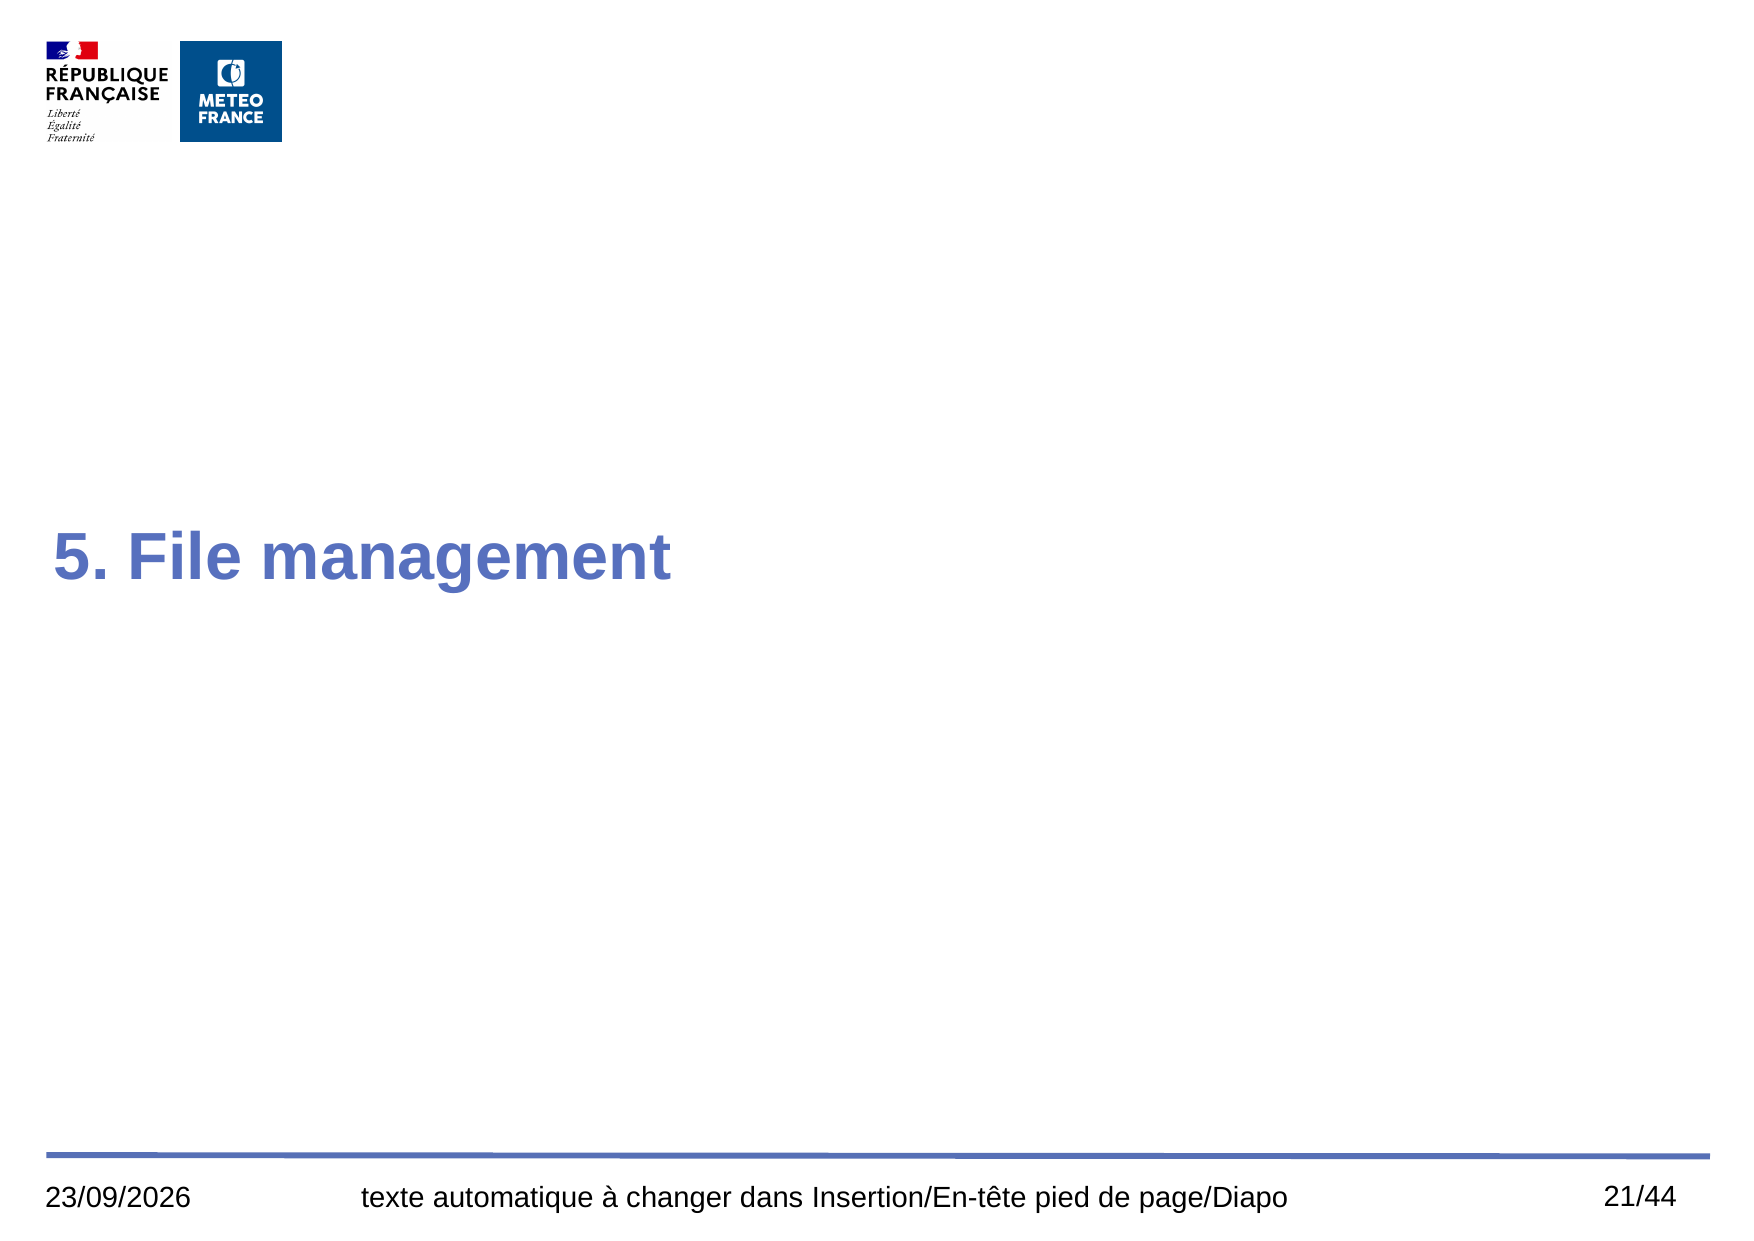

# 5. File management
21
texte automatique à changer dans Insertion/En-tête pied de page/Diapo